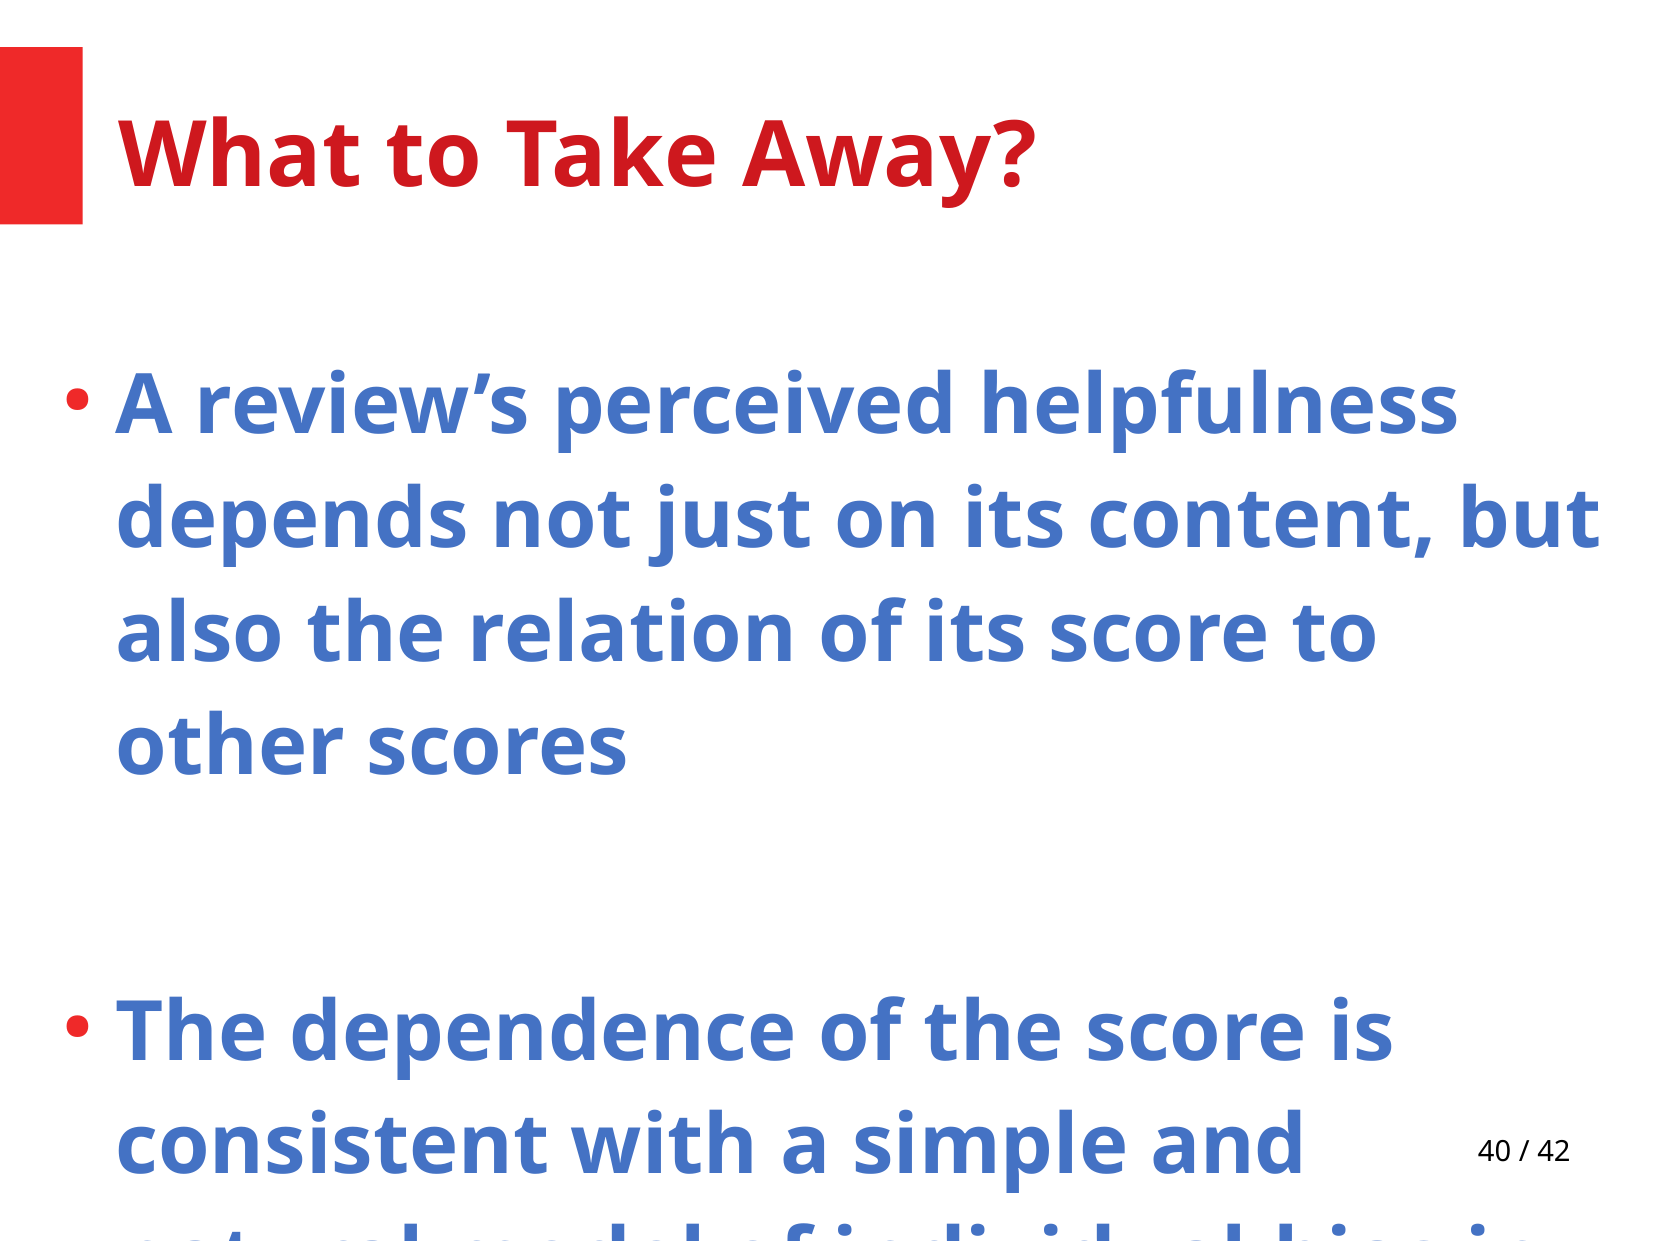

# What to Take Away?
A review’s perceived helpfulness depends not just on its content, but also the relation of its score to other scores
The dependence of the score is consistent with a simple and natural model of individual-bias in the presence of a mixture of opinion distributions
40